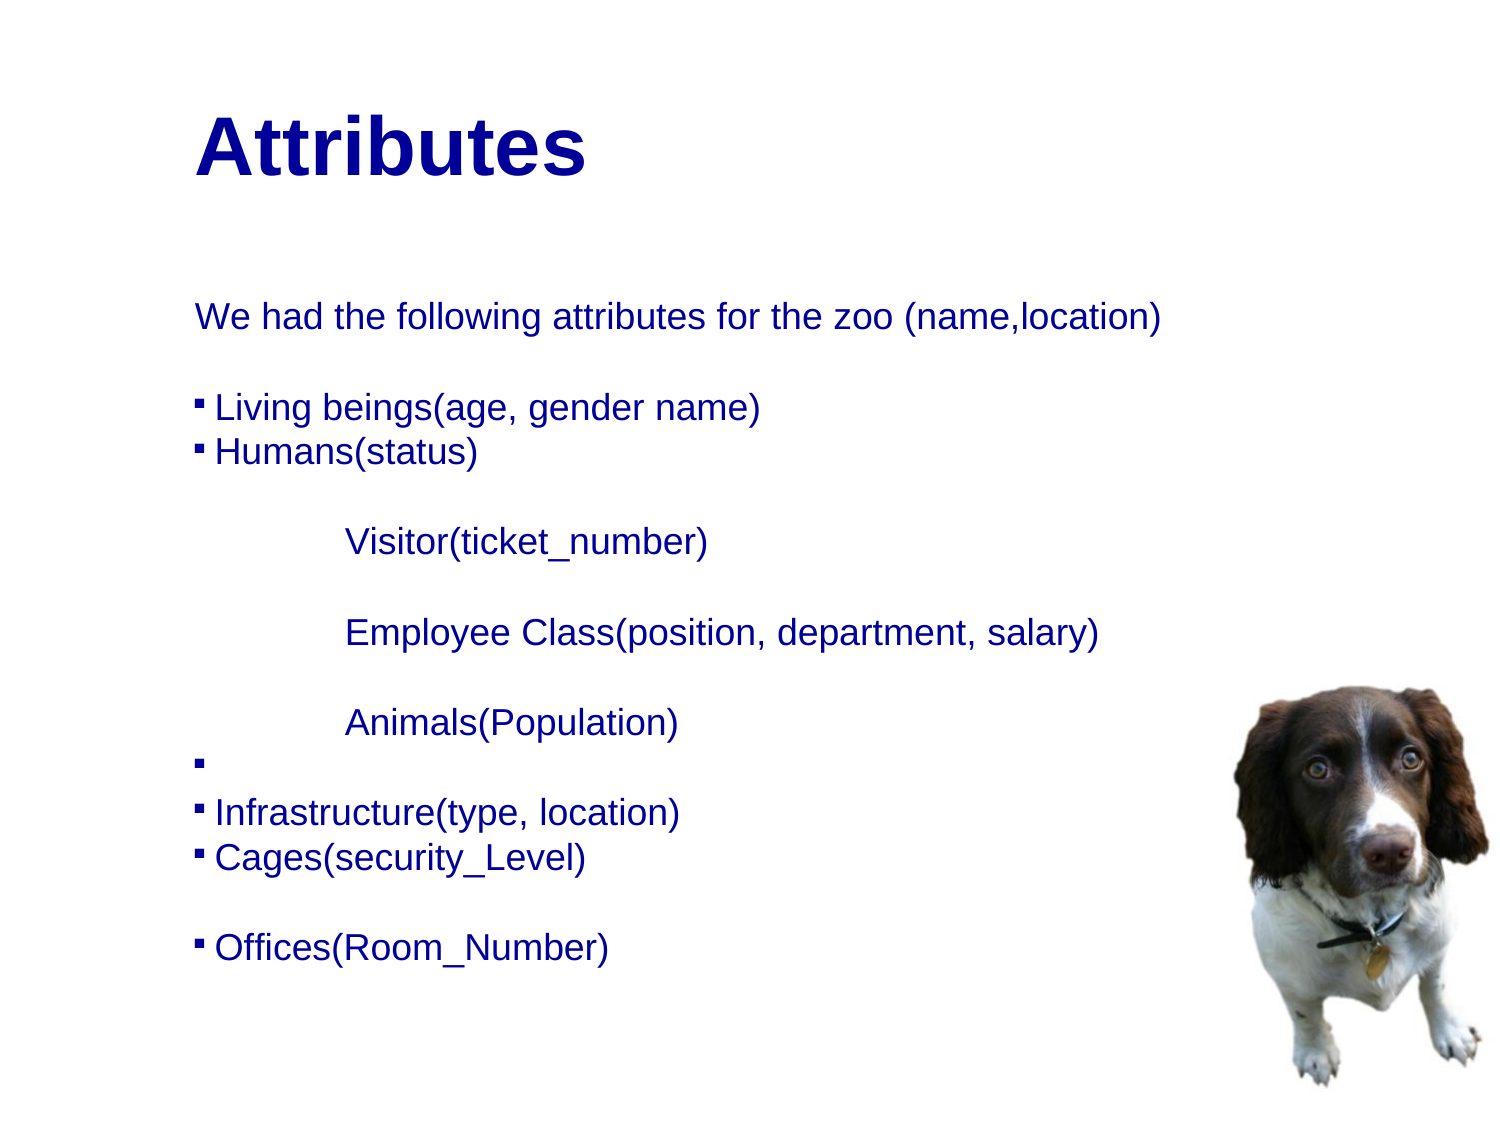

Attributes
We had the following attributes for the zoo (name,location)
 Living beings(age, gender name)
 Humans(status)
	Visitor(ticket_number)
	Employee Class(position, department, salary)
	Animals(Population)
 Infrastructure(type, location)
 Cages(security_Level)
 Offices(Room_Number)